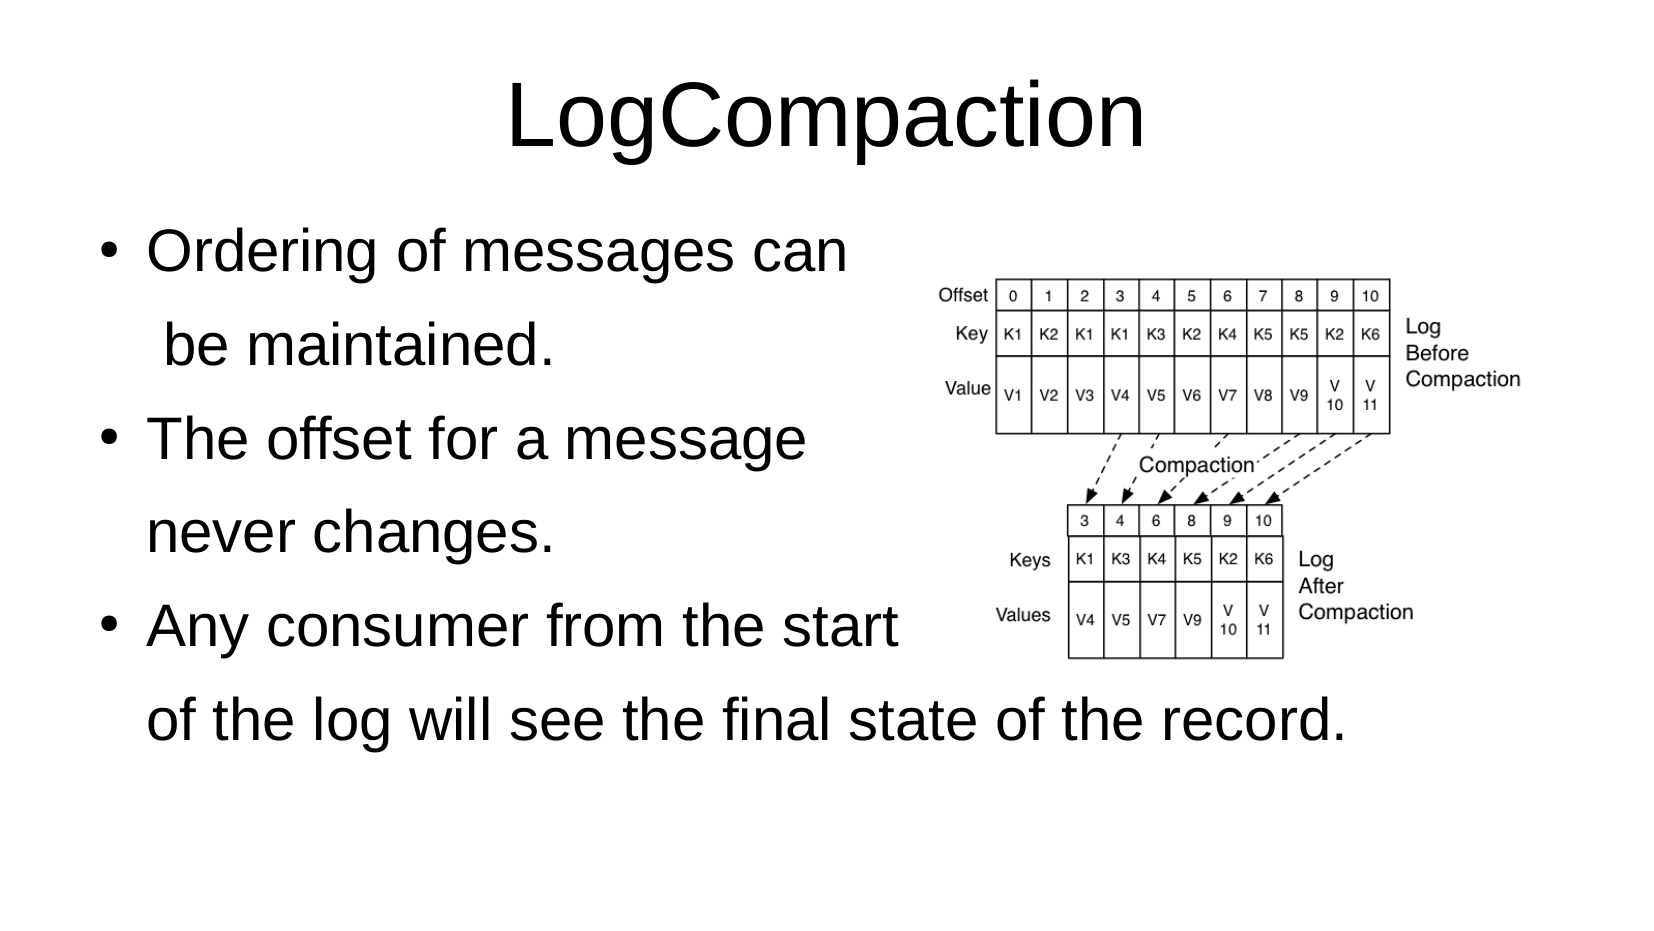

# LogCompaction
Ordering of messages can
 be maintained.
The offset for a message
never changes.
Any consumer from the start
of the log will see the final state of the record.